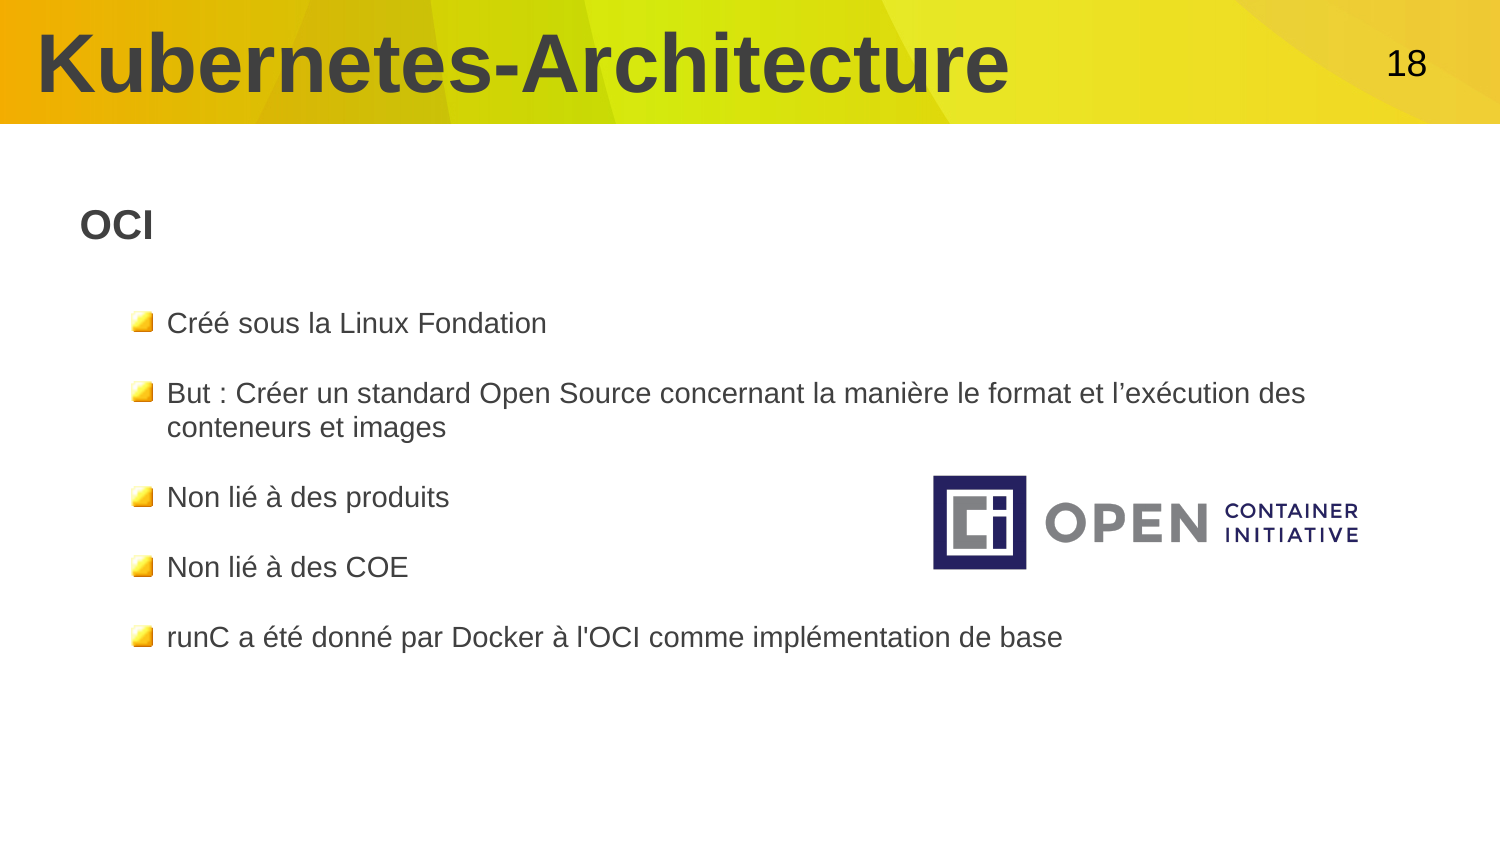

Kubernetes-Architecture
OCI
Créé sous la Linux Fondation
But : Créer un standard Open Source concernant la manière le format et l’exécution des conteneurs et images
Non lié à des produits
Non lié à des COE
runC a été donné par Docker à l'OCI comme implémentation de base